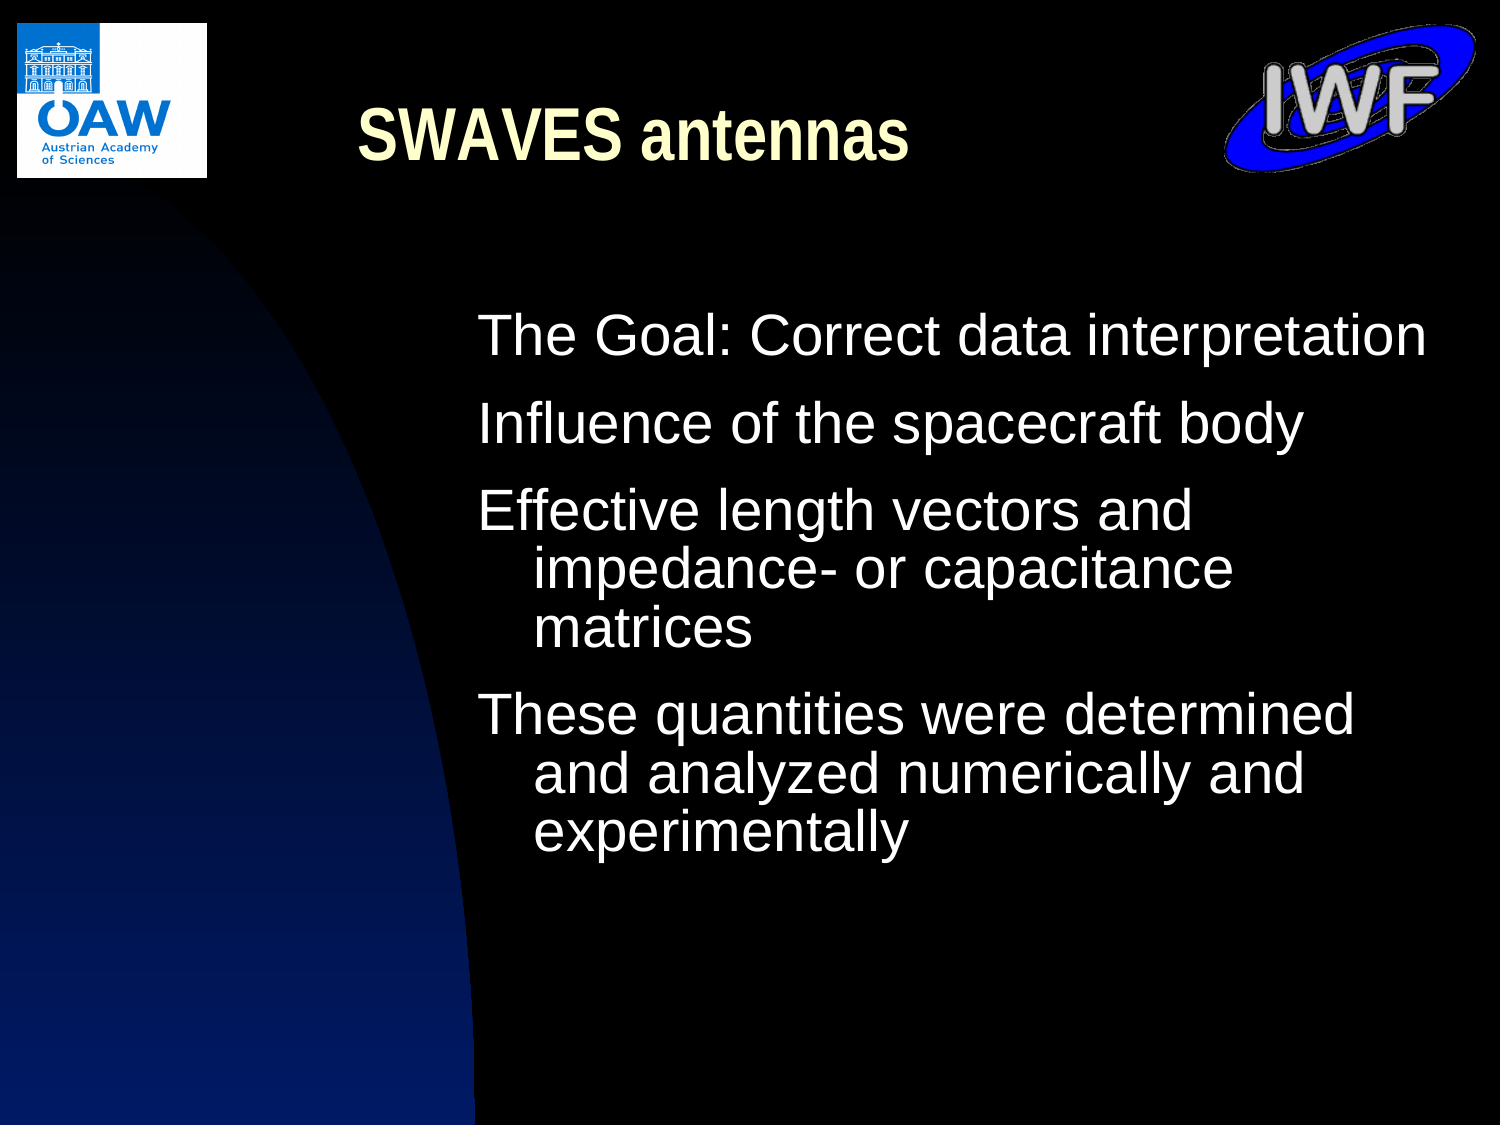

# SWAVES antennas
The Goal: Correct data interpretation
Influence of the spacecraft body
Effective length vectors and impedance- or capacitance matrices
These quantities were determined and analyzed numerically and experimentally